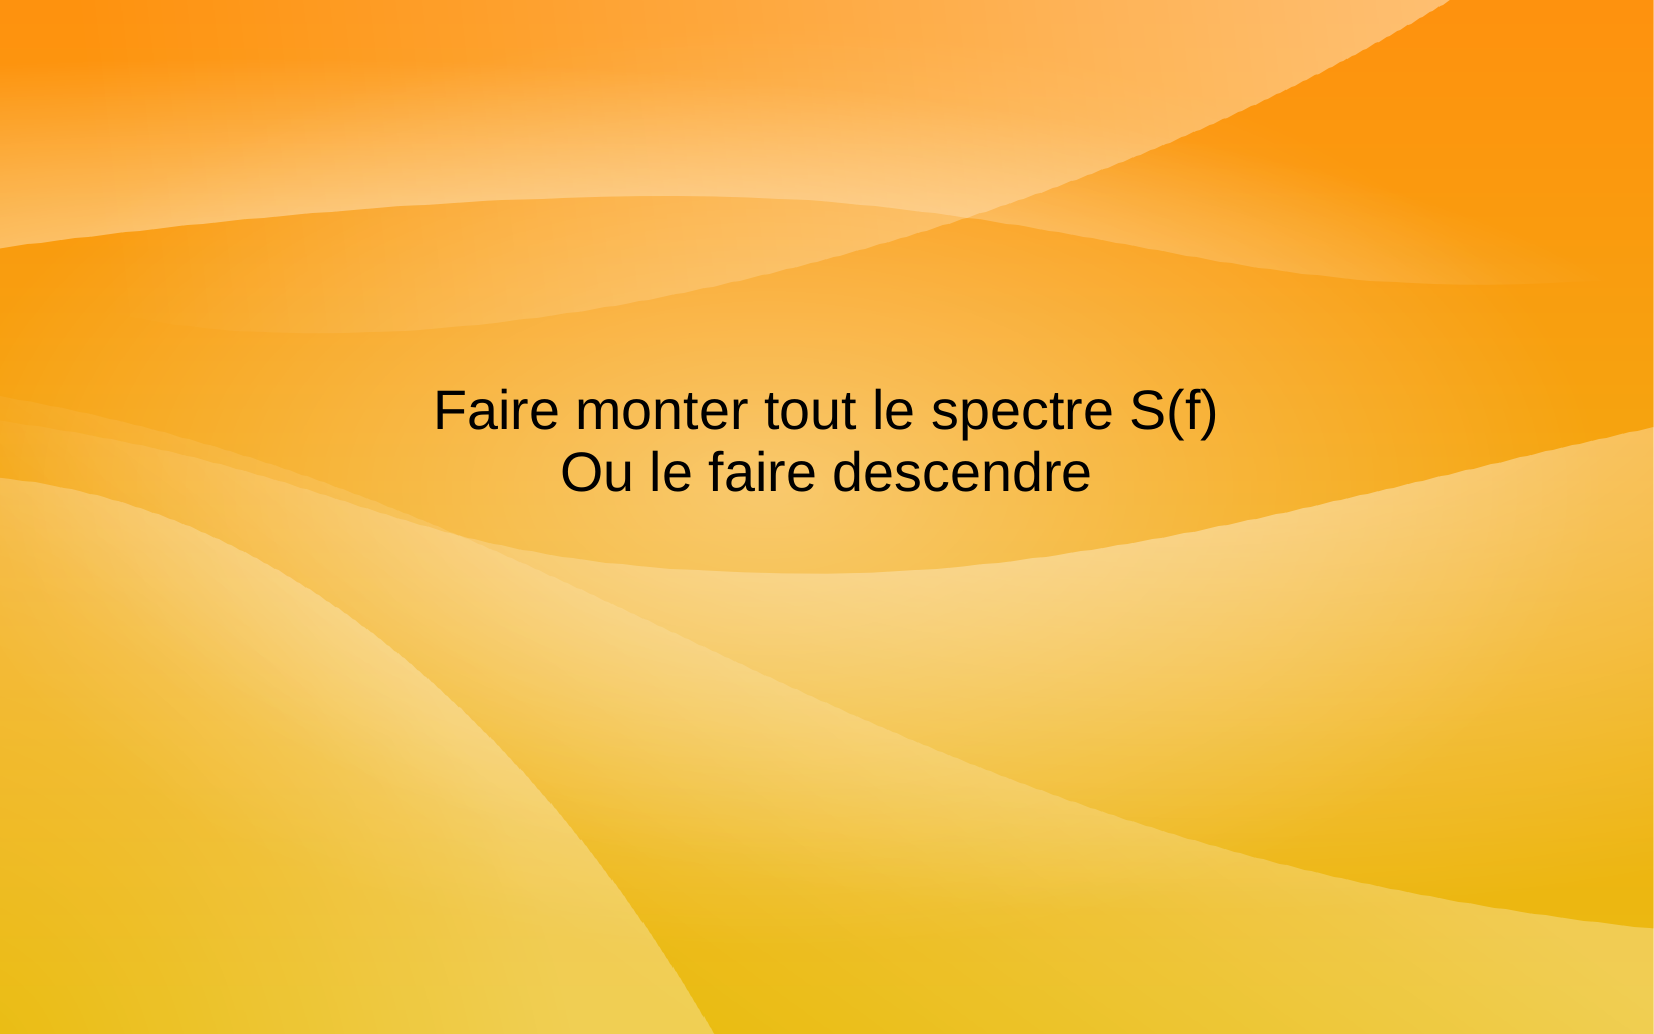

# Faire monter tout le spectre S(f)
Ou le faire descendre